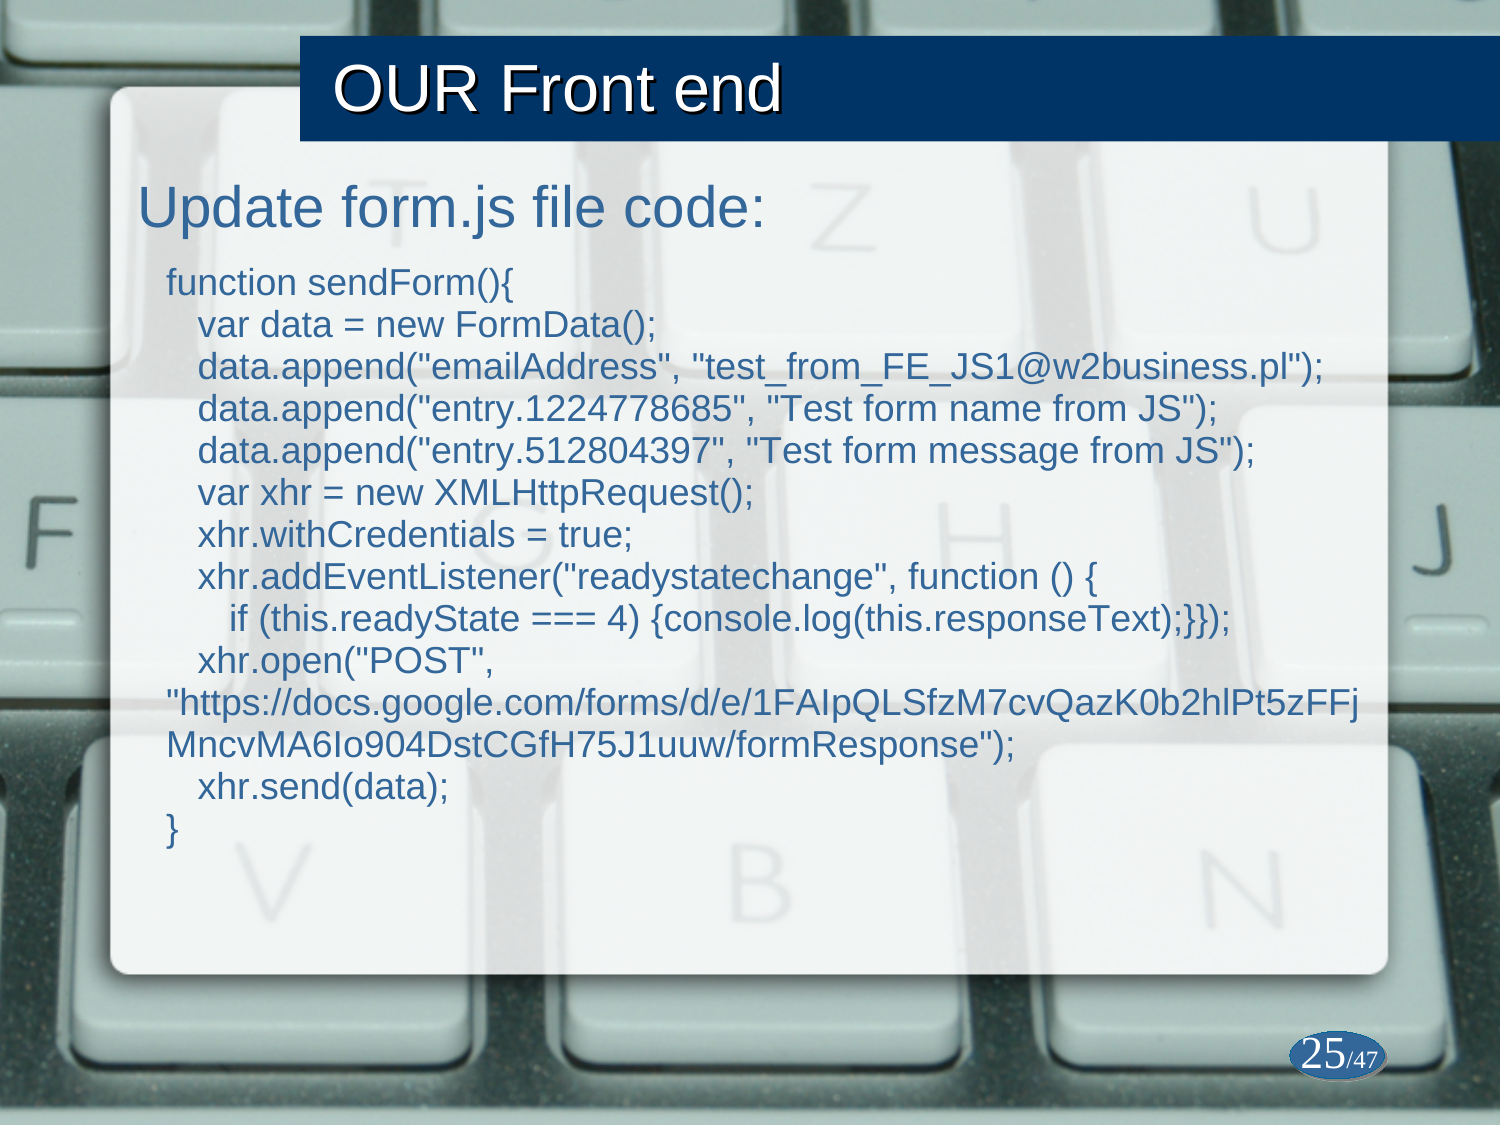

# OUR Front end
Update form.js file code:
function sendForm(){
 var data = new FormData();
 data.append("emailAddress", "test_from_FE_JS1@w2business.pl");
 data.append("entry.1224778685", "Test form name from JS");
 data.append("entry.512804397", "Test form message from JS");
 var xhr = new XMLHttpRequest();
 xhr.withCredentials = true;
 xhr.addEventListener("readystatechange", function () {
 if (this.readyState === 4) {console.log(this.responseText);}});
 xhr.open("POST", "https://docs.google.com/forms/d/e/1FAIpQLSfzM7cvQazK0b2hlPt5zFFjMncvMA6Io904DstCGfH75J1uuw/formResponse");
 xhr.send(data);
}
25